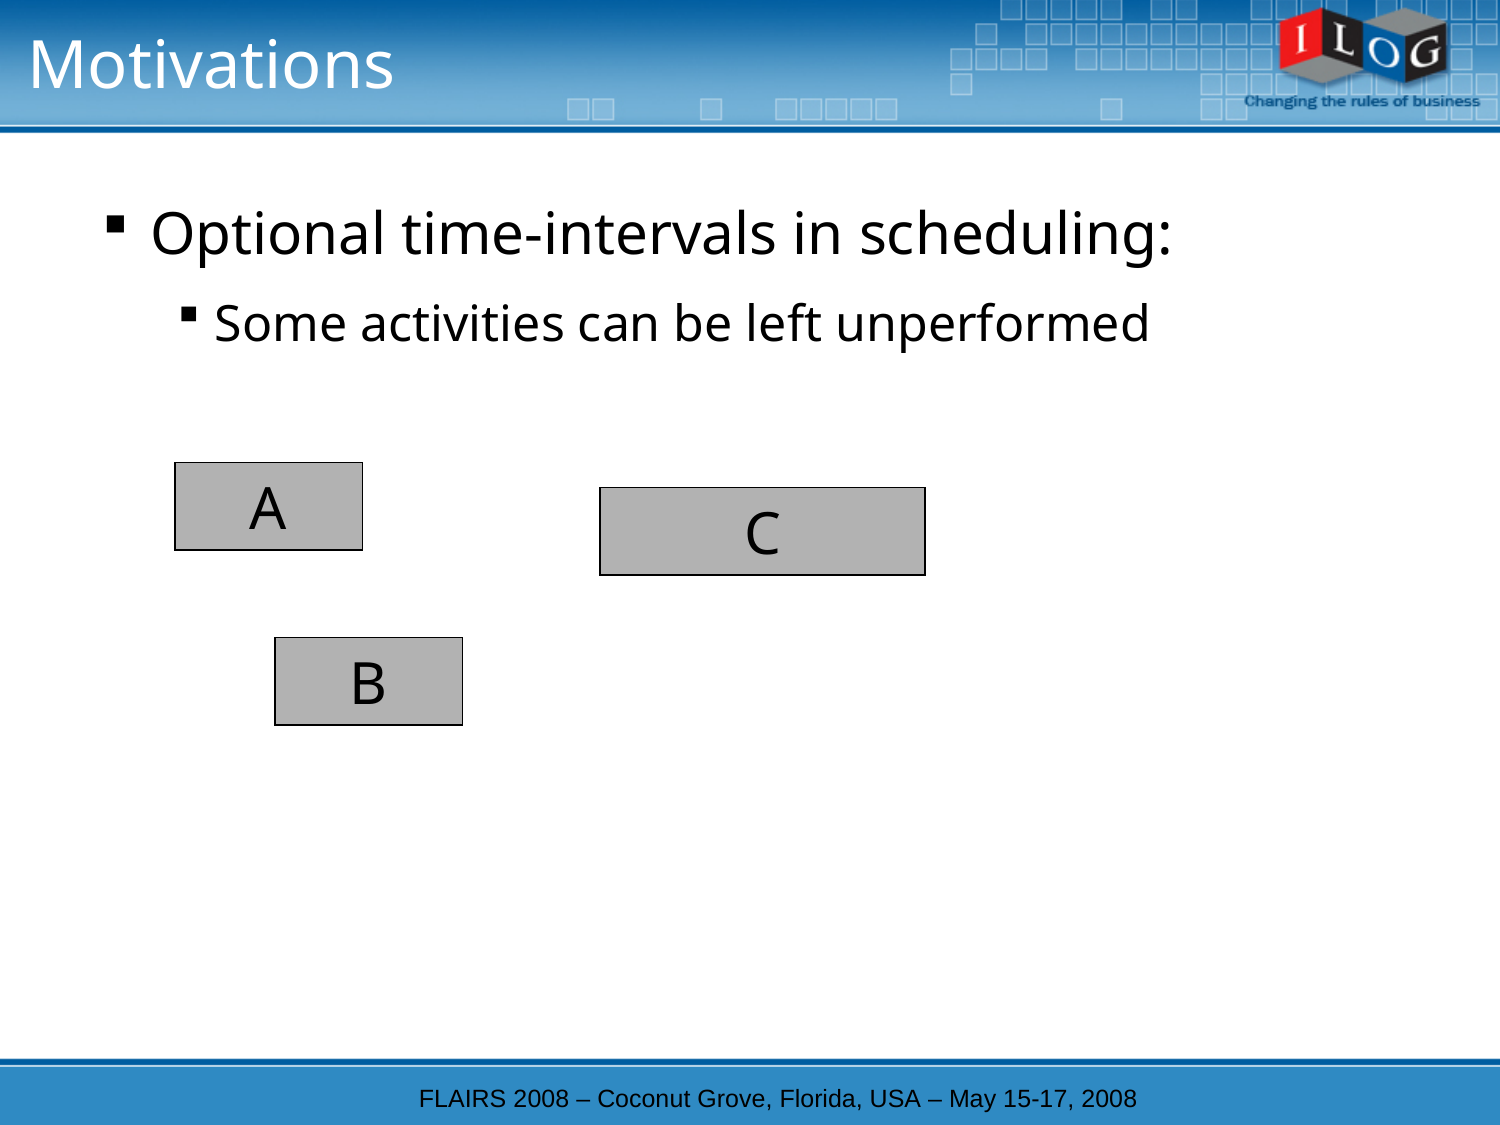

# Motivations
Optional time-intervals in scheduling:
Some activities can be left unperformed
A
C
C
B
4
© ILOG, All rights reserved